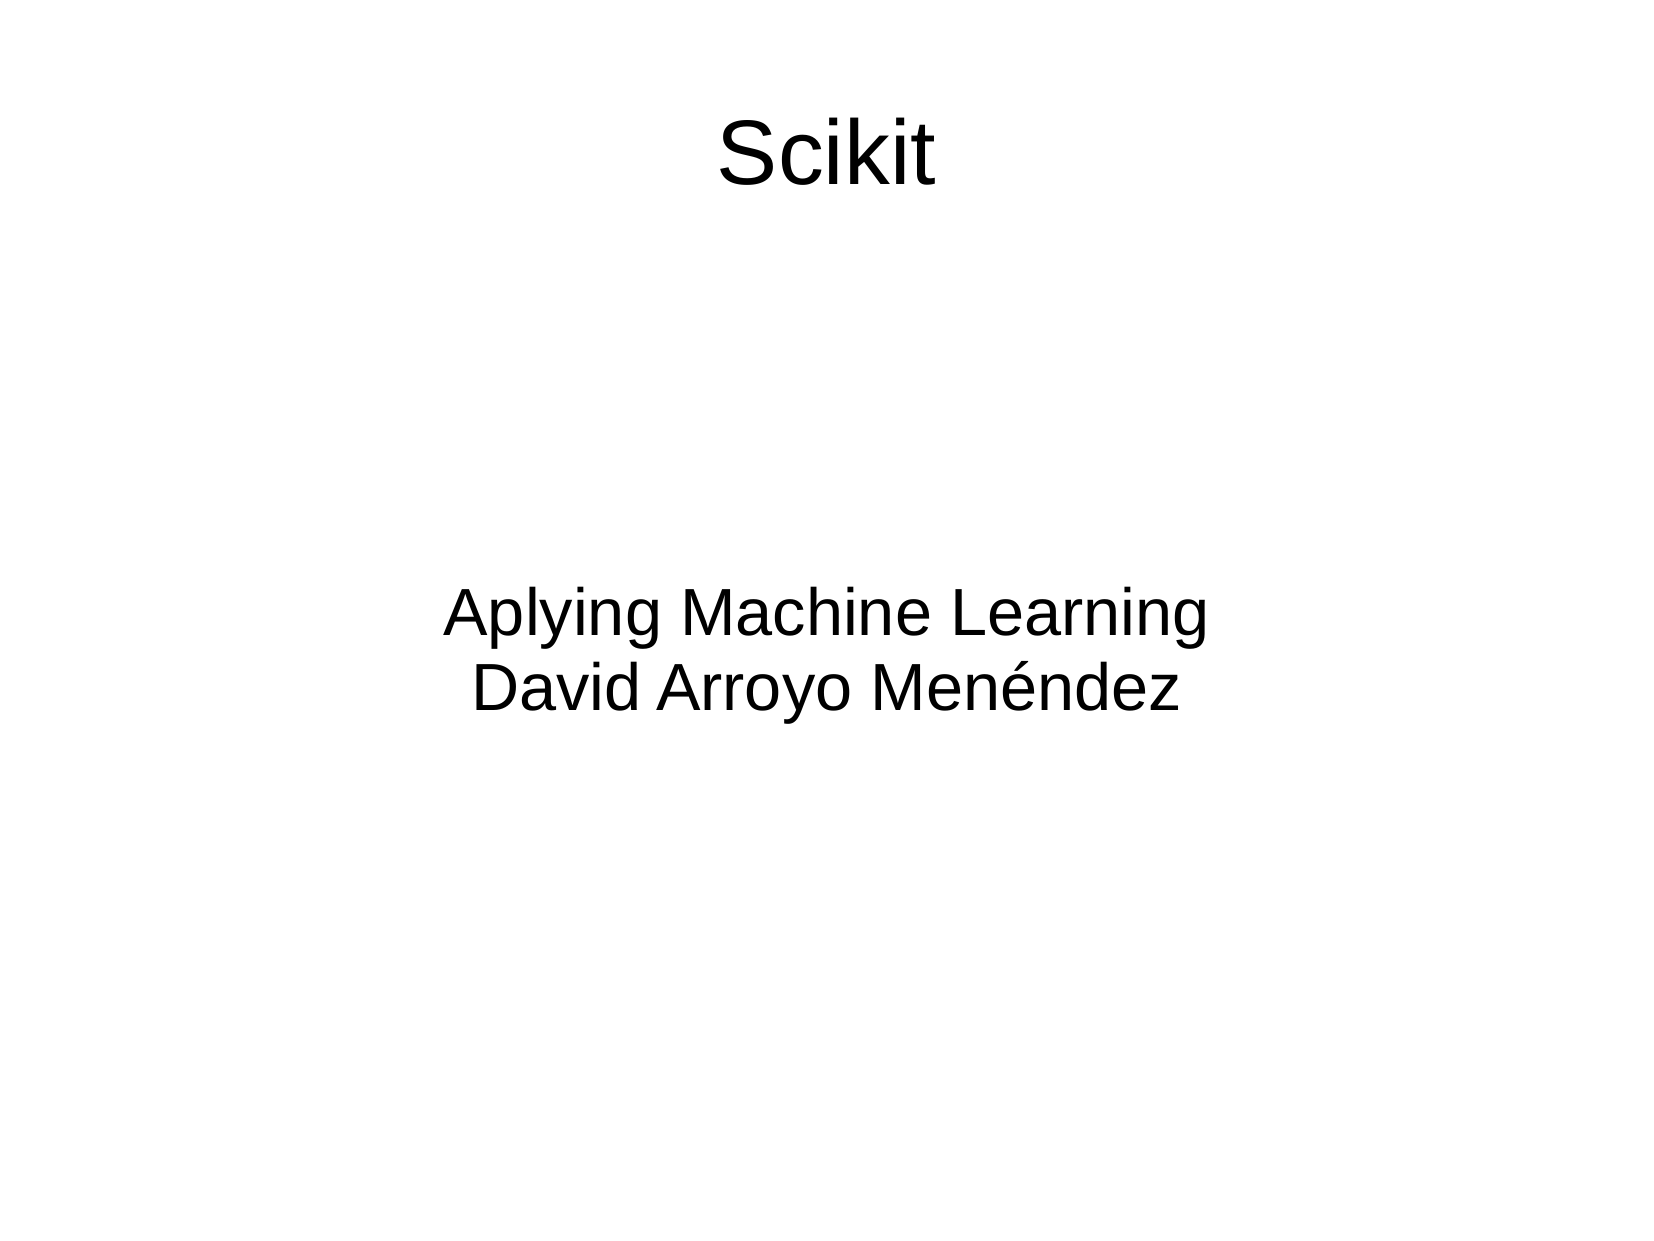

# Scikit
Aplying Machine Learning
David Arroyo Menéndez